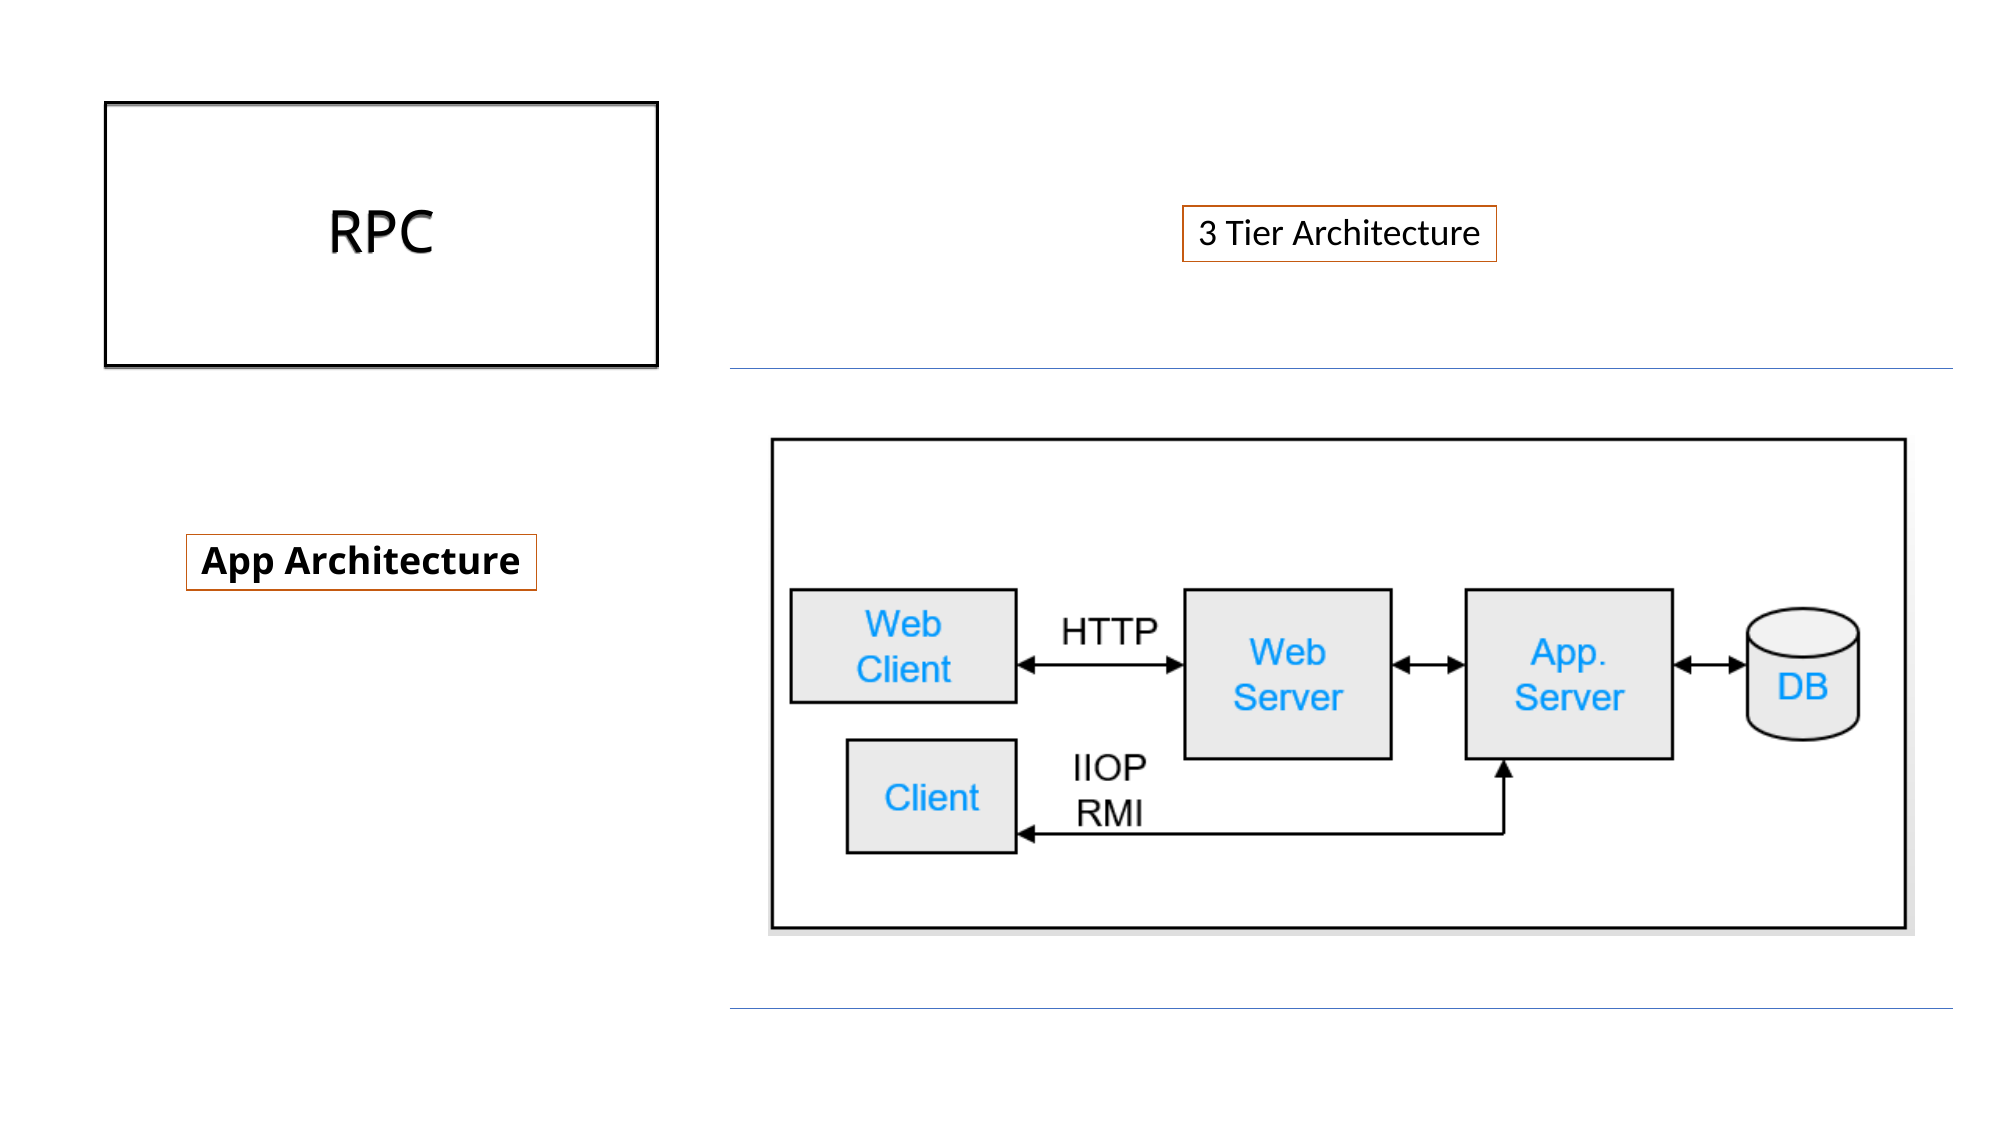

# RPC
3 Tier Architecture
App Architecture